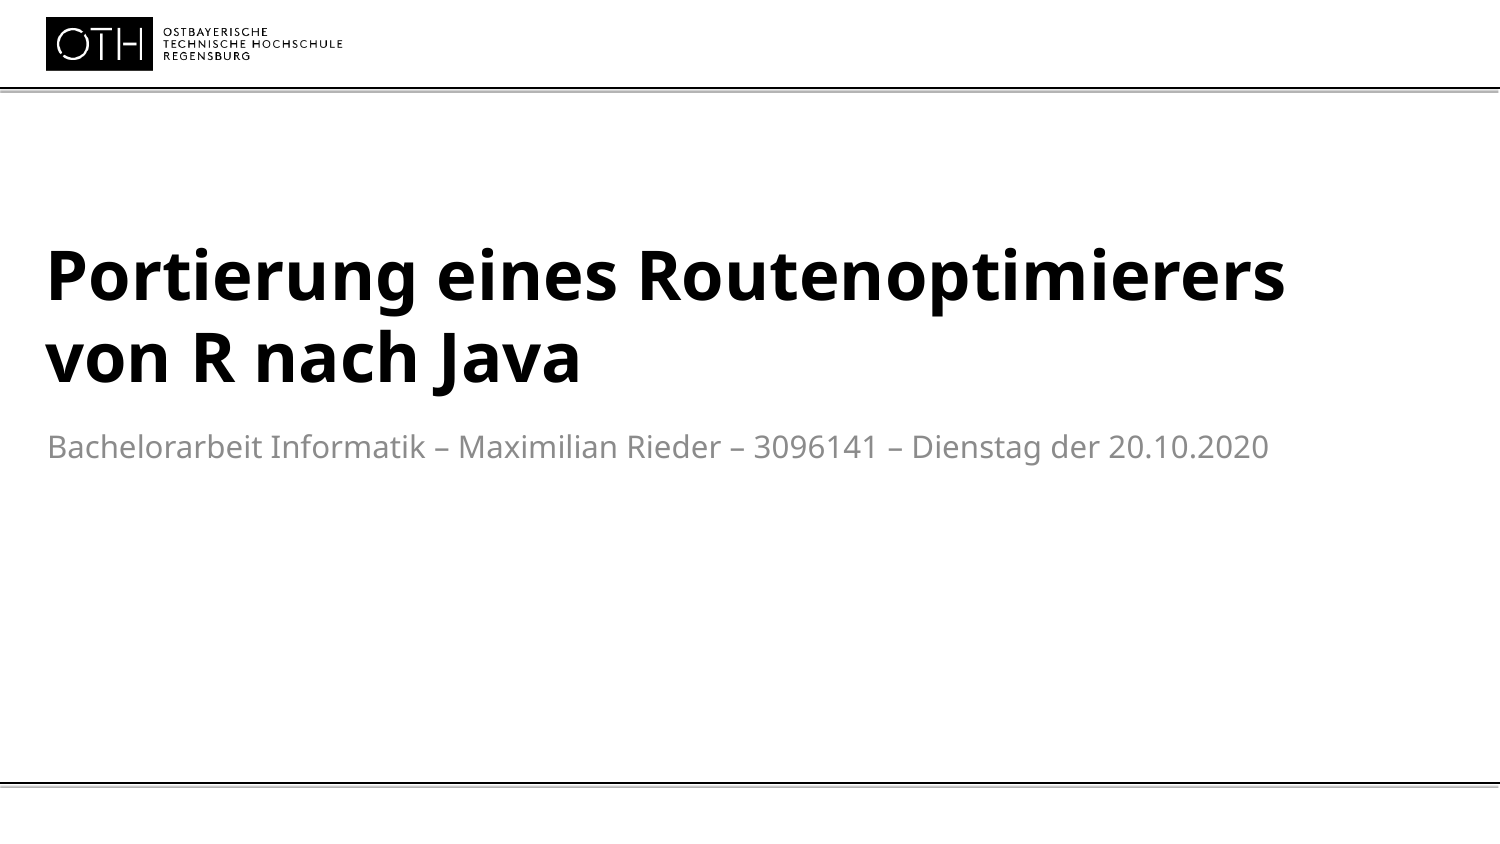

# Portierung eines Routenoptimierers von R nach Java
Bachelorarbeit Informatik – Maximilian Rieder – 3096141 – Dienstag der 20.10.2020